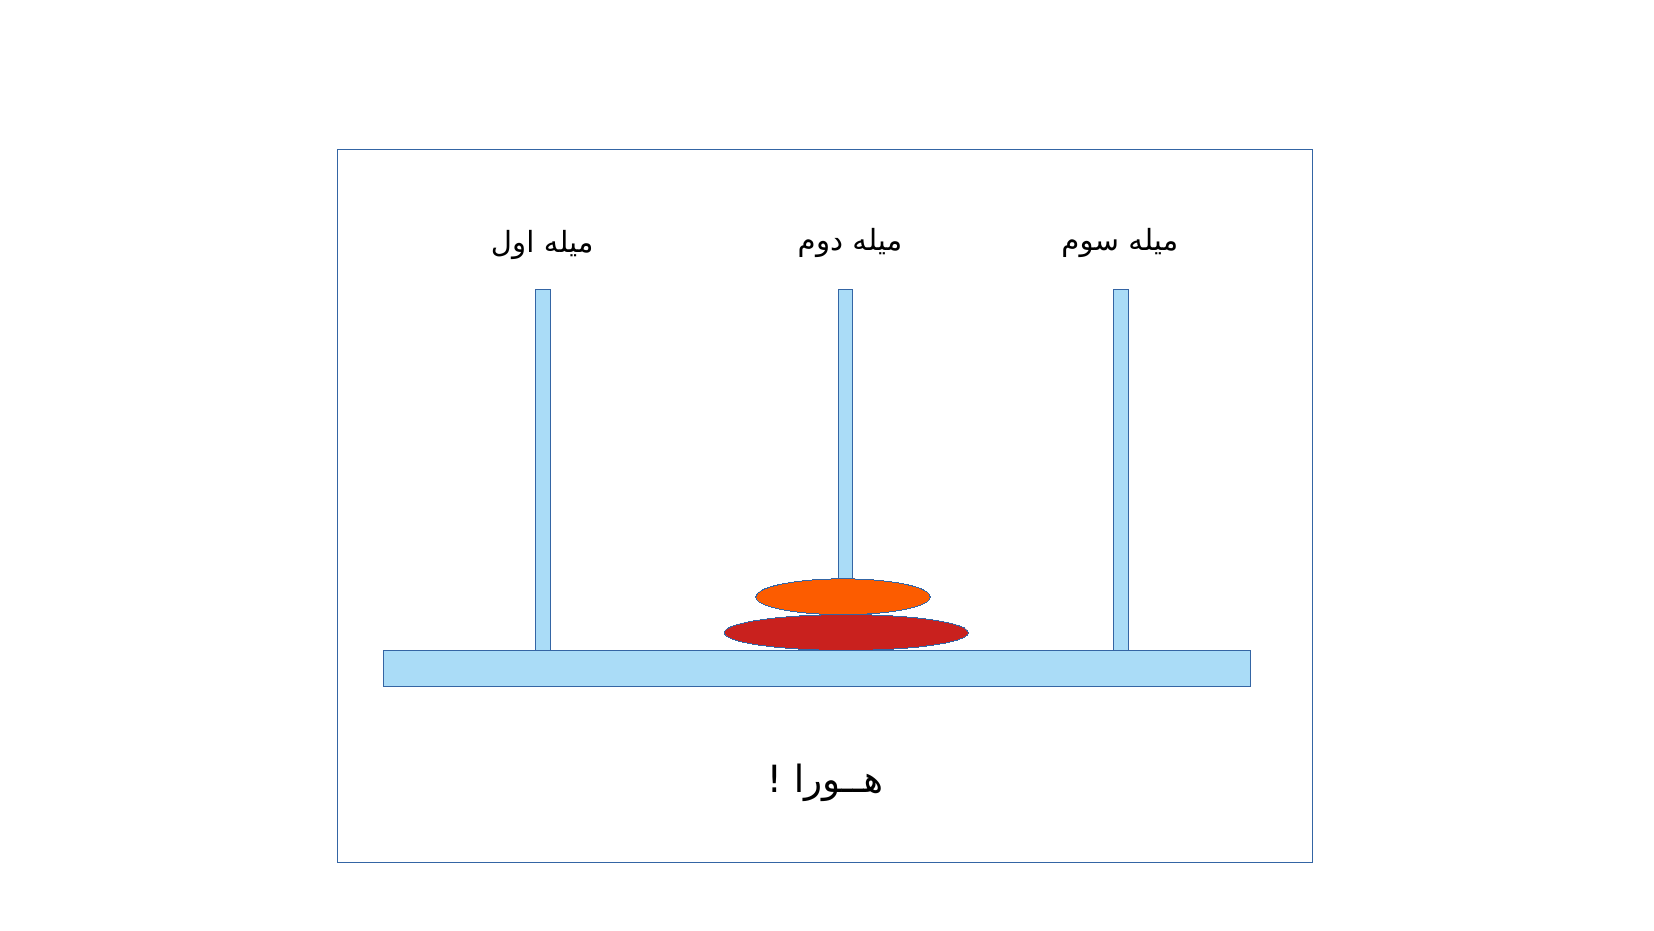

میله دوم
میله سوم
میله اول
هــورا !